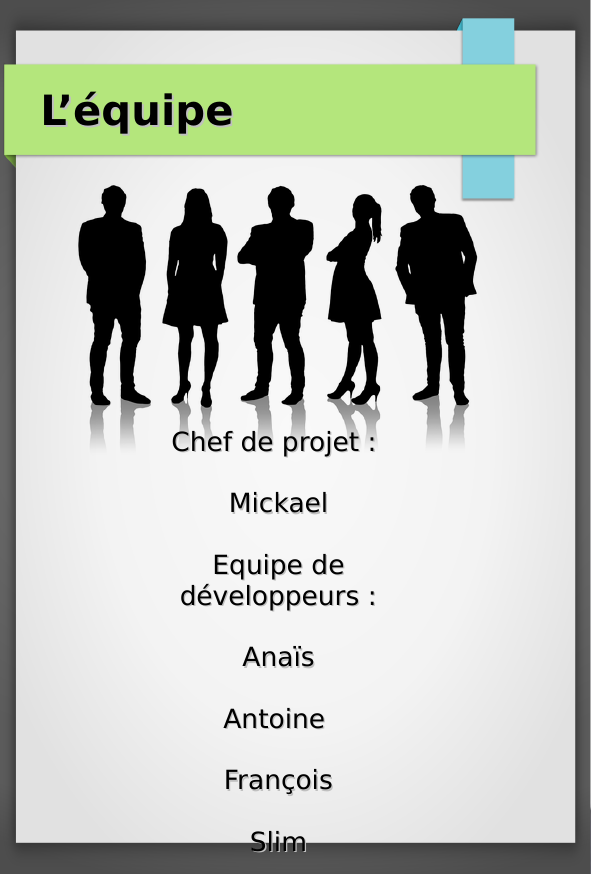

L’équipe
Chef de projet :
Mickael
Equipe de développeurs :
Anaïs
Antoine
François
Slim